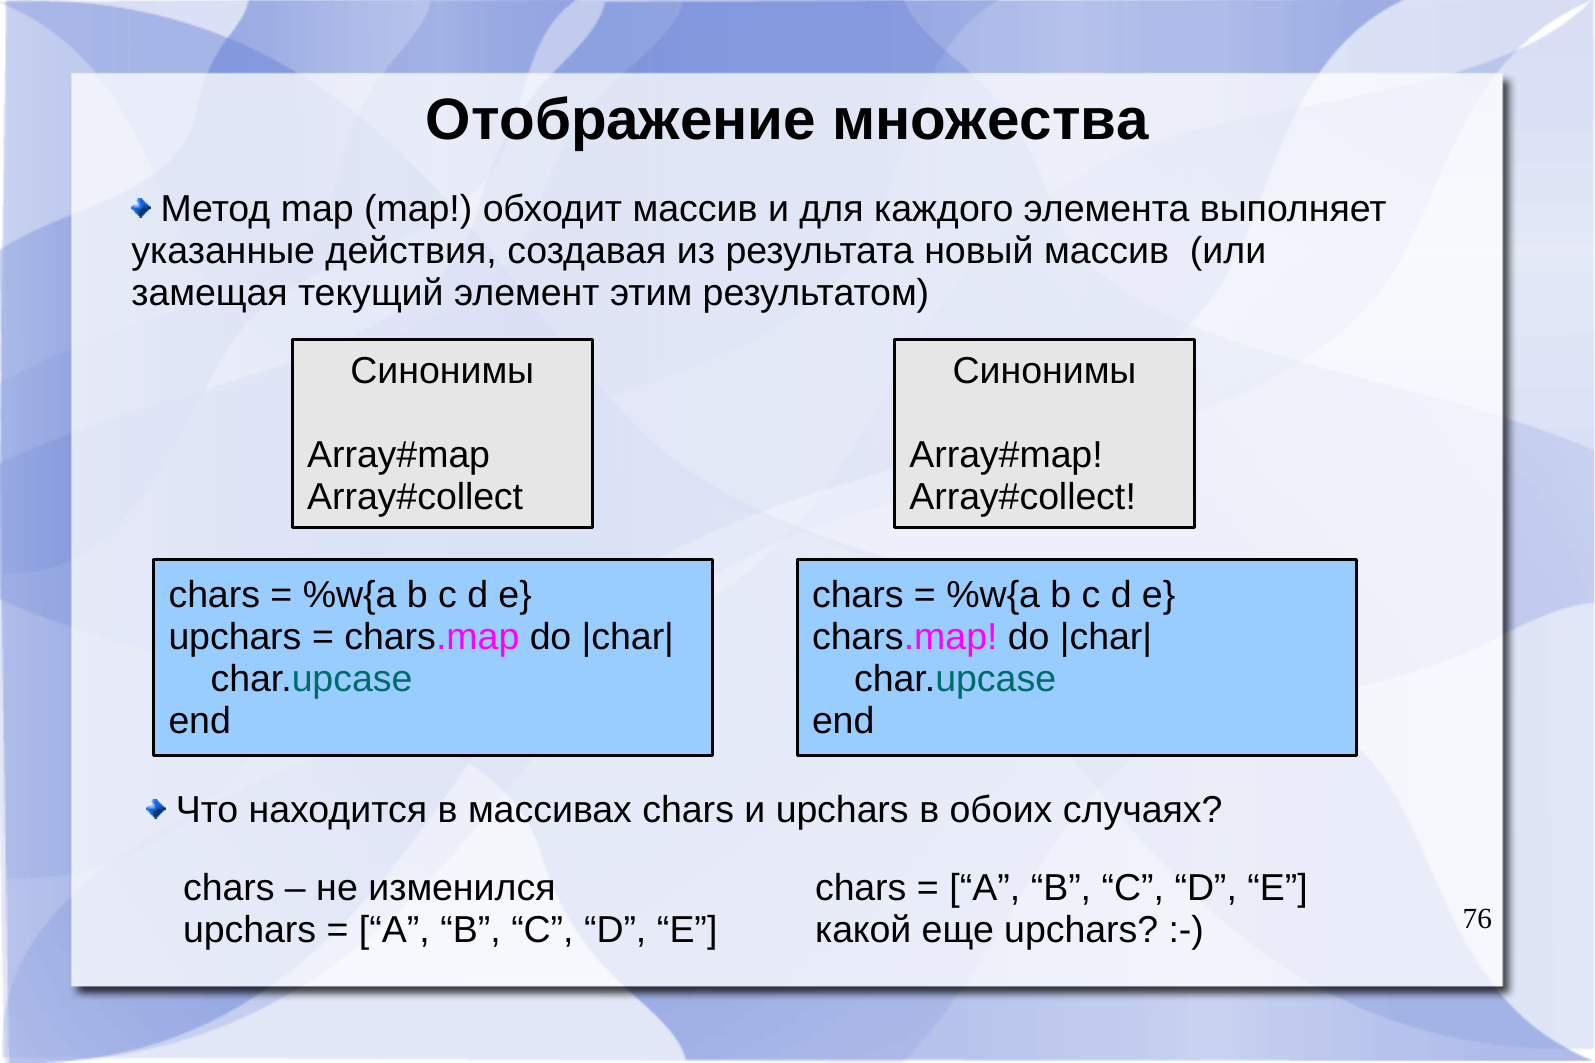

# Отображение множества
 Метод map (map!) обходит массив и для каждого элемента выполняет указанные действия, создавая из результата новый массив (или замещая текущий элемент этим результатом)
Синонимы
Array#map
Array#collect
Синонимы
Array#map!
Array#collect!
chars = %w{a b c d e}
chars.map! do |char|
 char.upcase
end
chars = %w{a b c d e}
upchars = chars.map do |char|
 char.upcase
end
 Что находится в массиваx chars и upchars в обоих случаях?
сhars – не изменился
upchars = [“A”, “B”, “C”, “D”, “E”]
chars = [“A”, “B”, “C”, “D”, “E”]
какой еще upchars? :-)
76